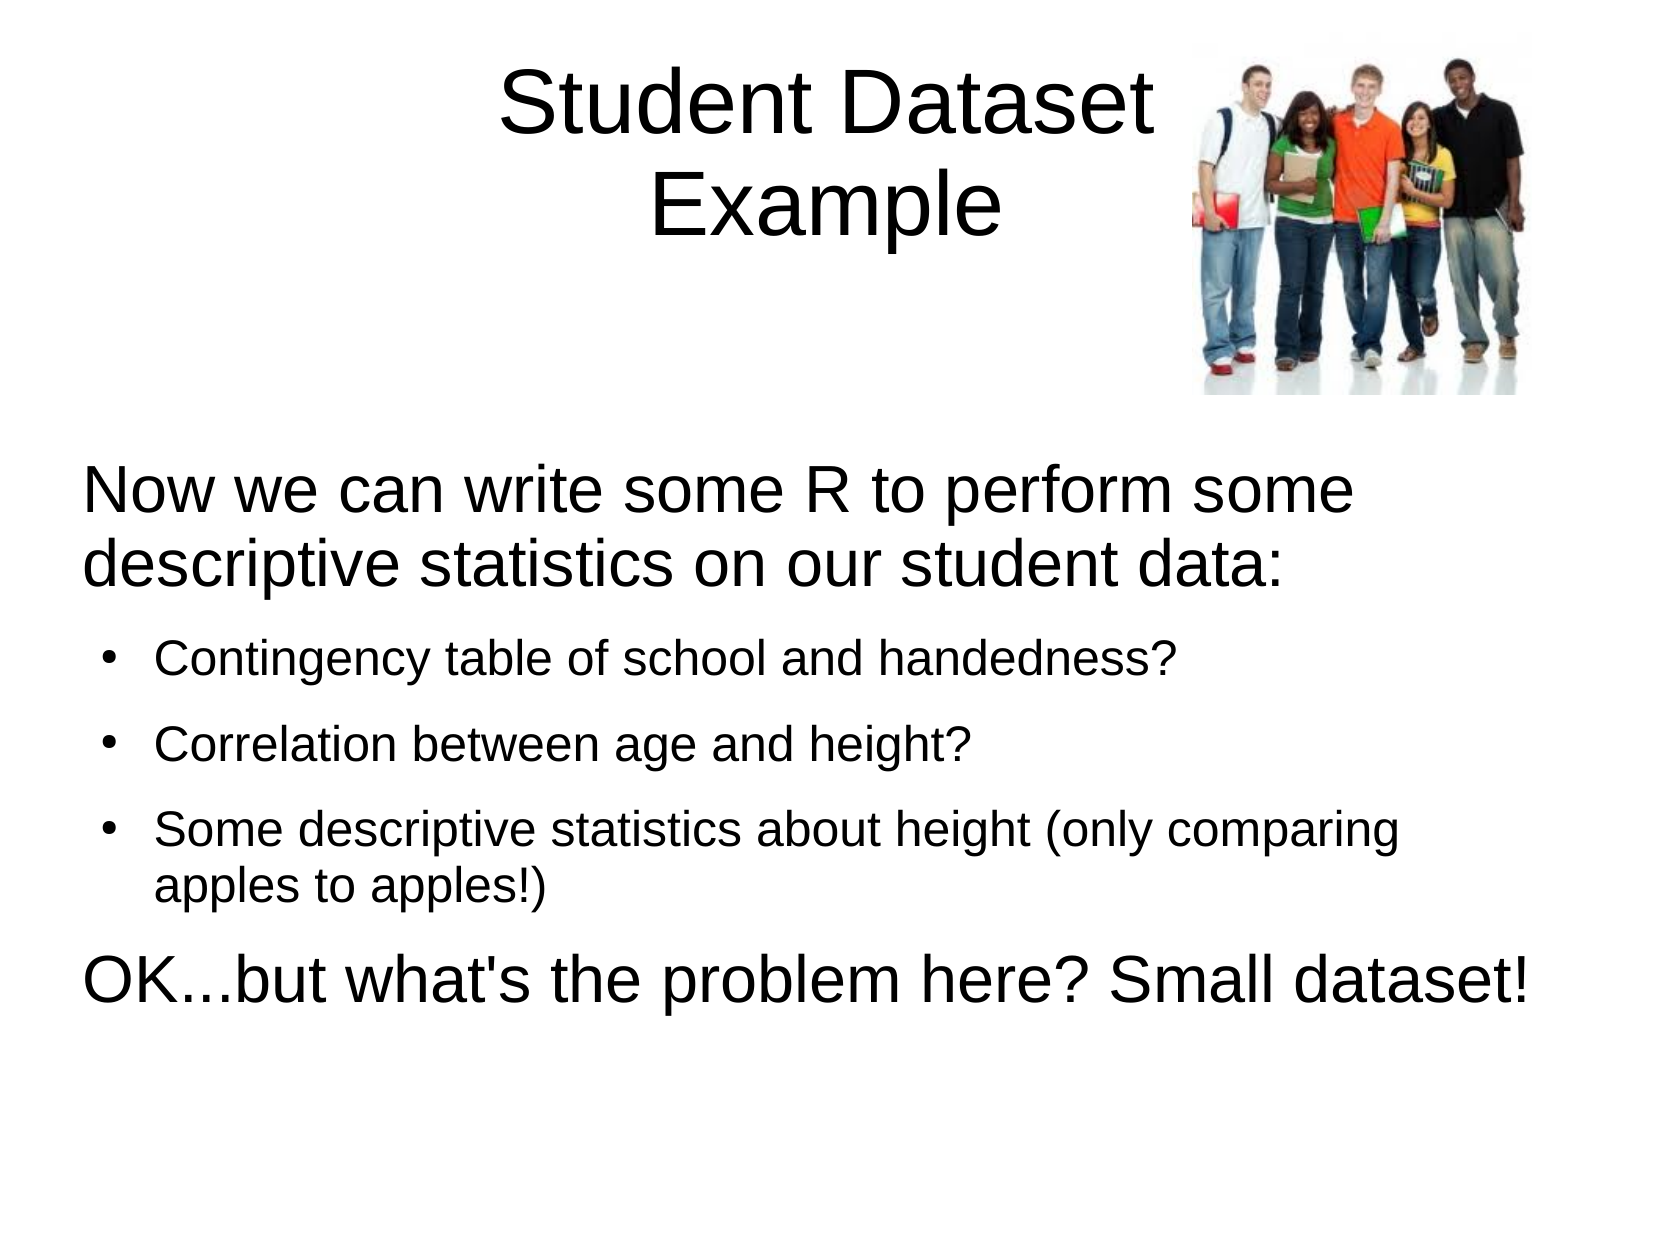

# Student Dataset Example
Now we can write some R to perform some descriptive statistics on our student data:
Contingency table of school and handedness?
Correlation between age and height?
Some descriptive statistics about height (only comparing apples to apples!)
OK...but what's the problem here? Small dataset!